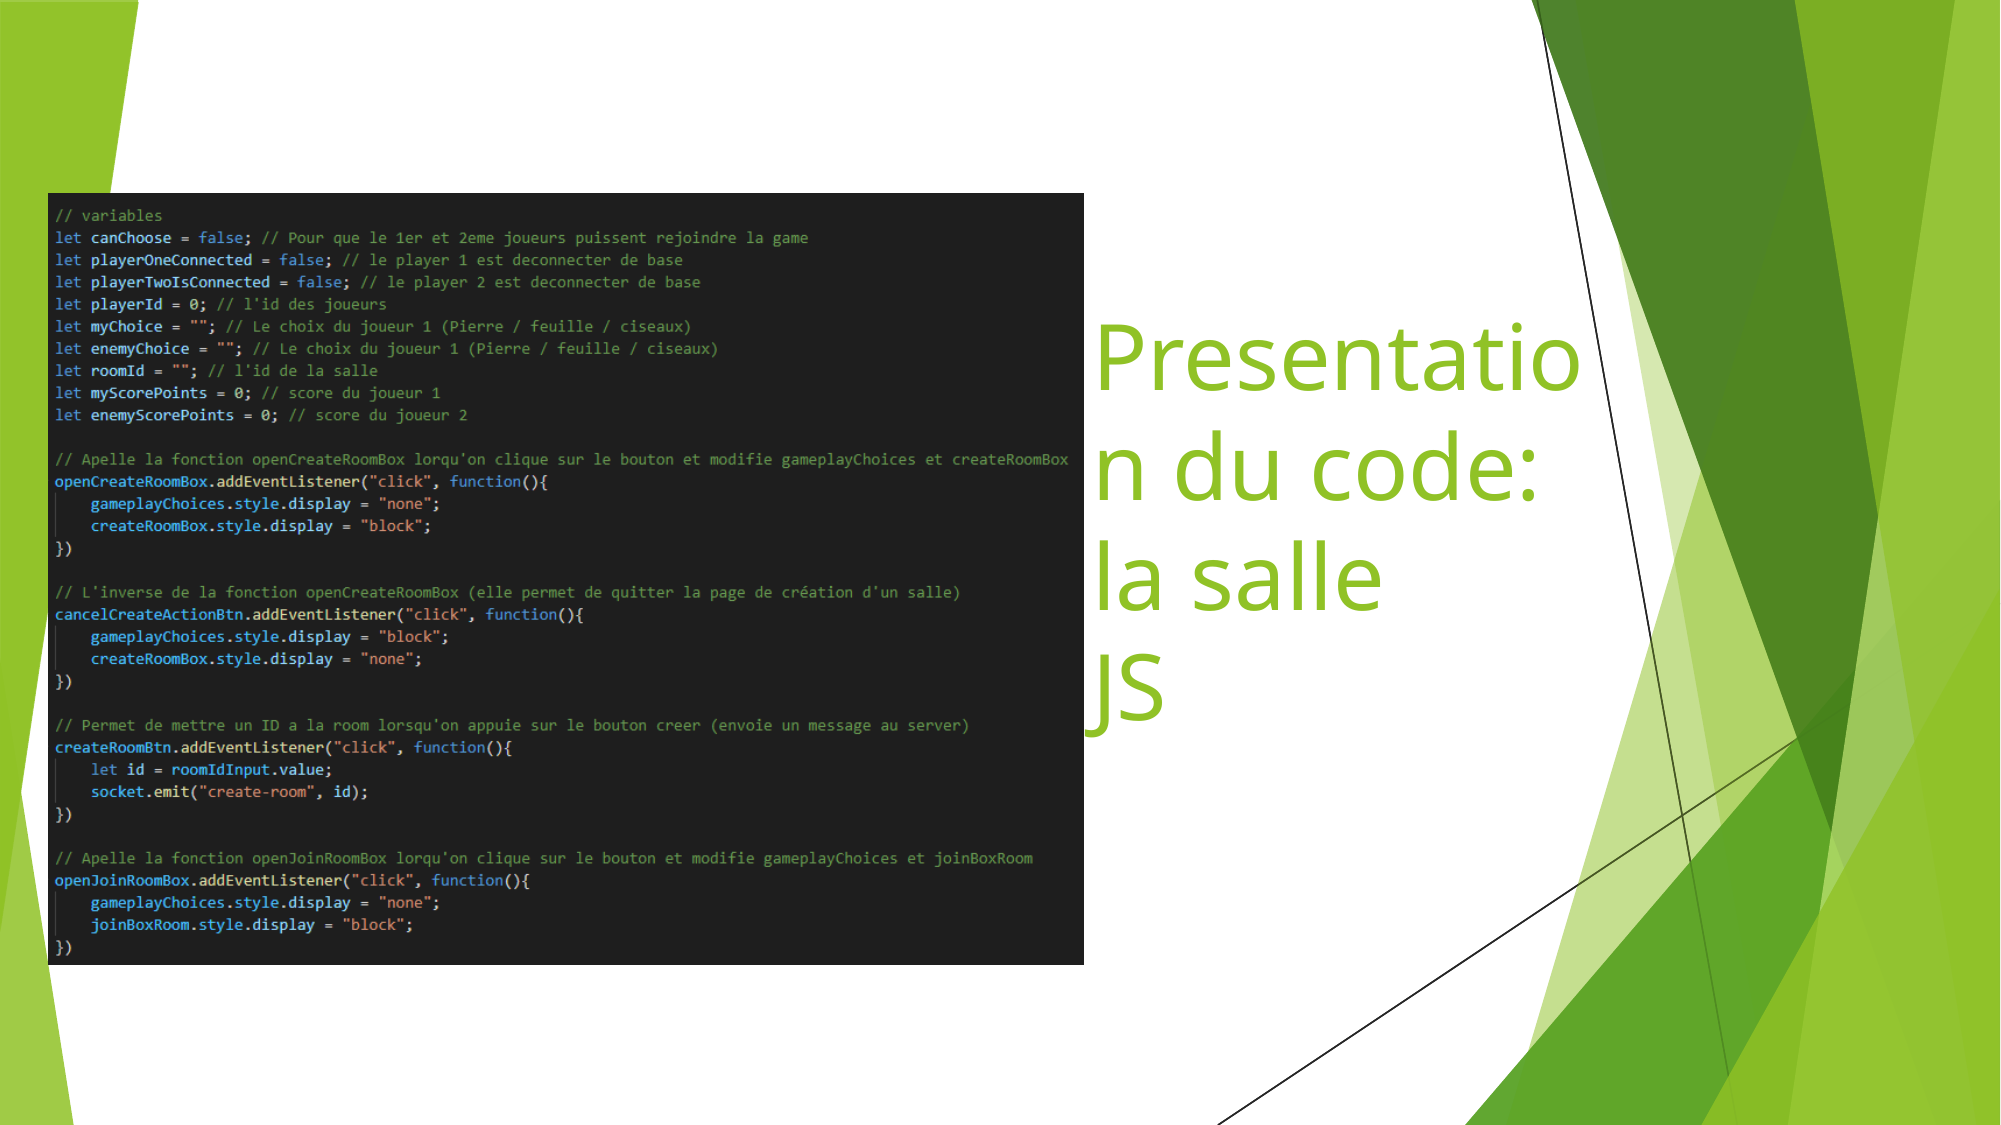

# Presentation du code: la salle JS